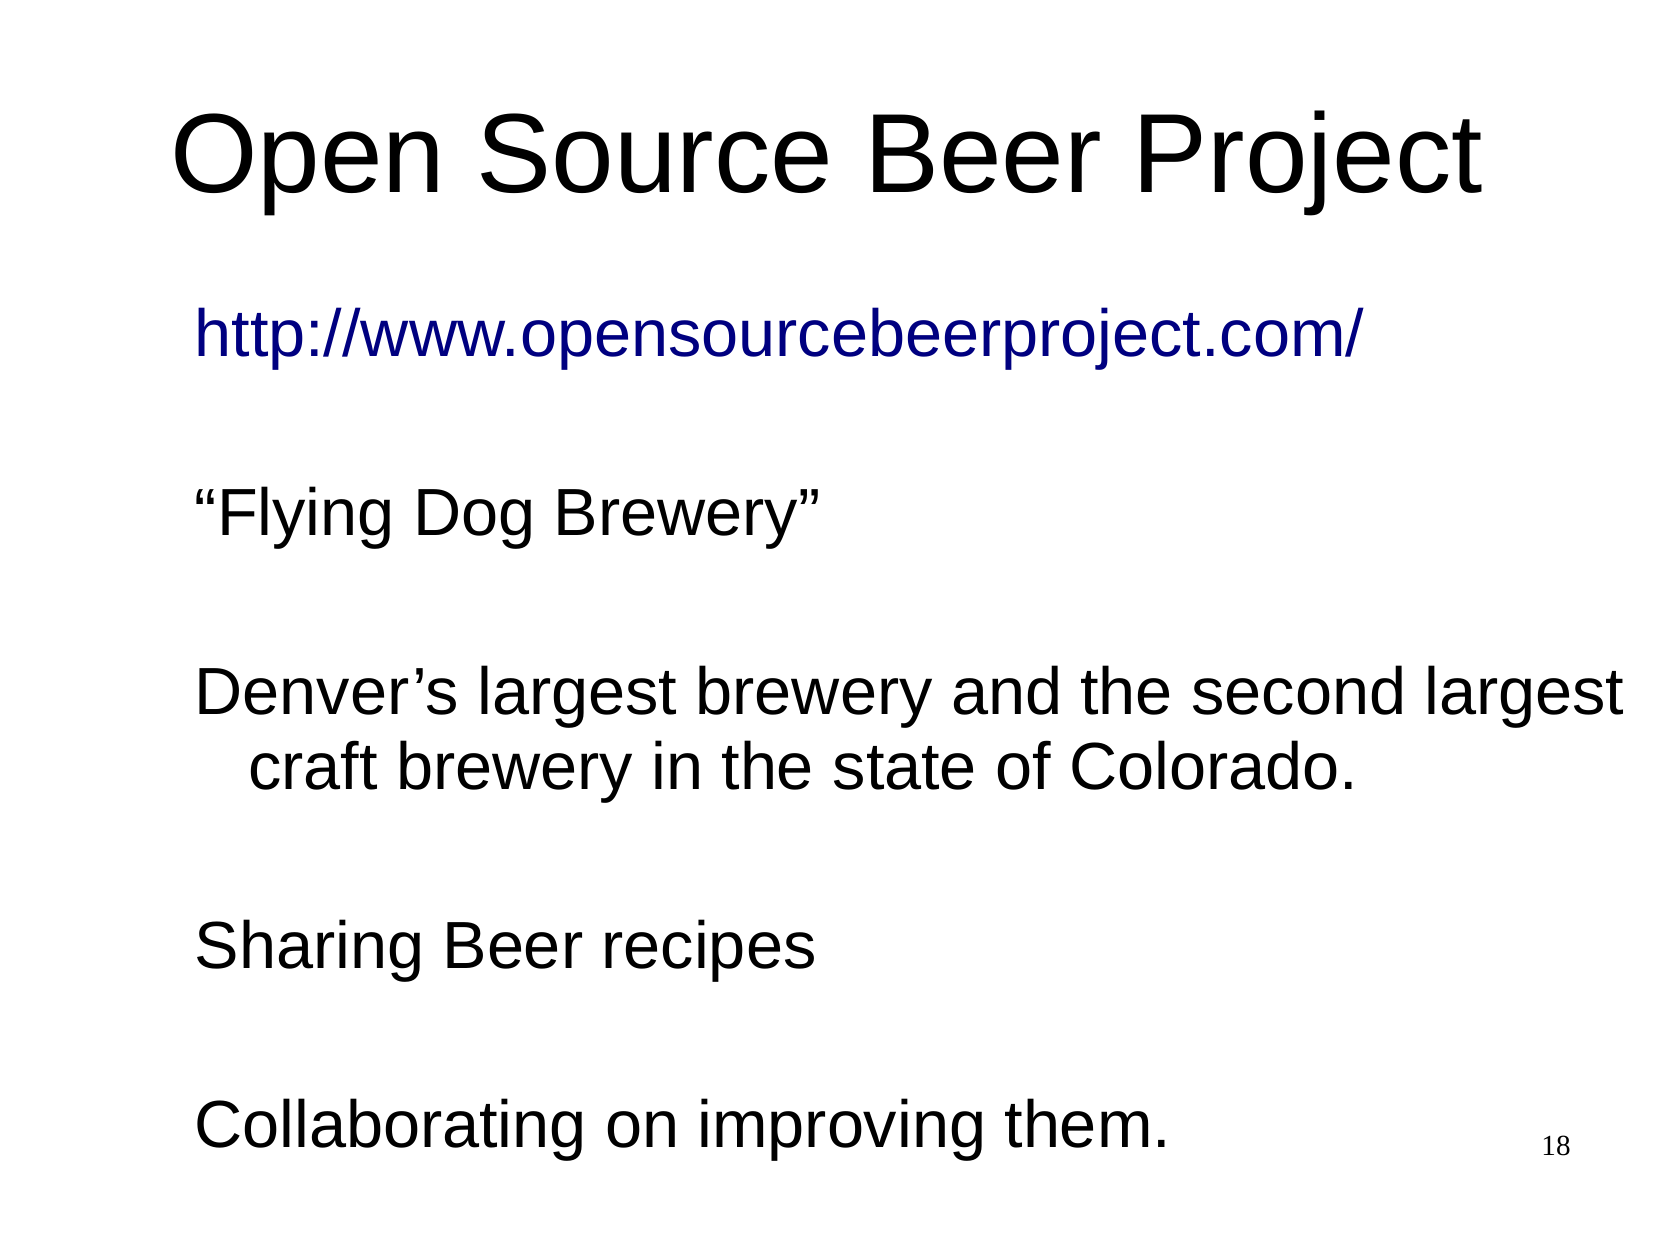

# Open Source Beer Project
http://www.opensourcebeerproject.com/
“Flying Dog Brewery”
Denver’s largest brewery and the second largest craft brewery in the state of Colorado.
Sharing Beer recipes
Collaborating on improving them.
18